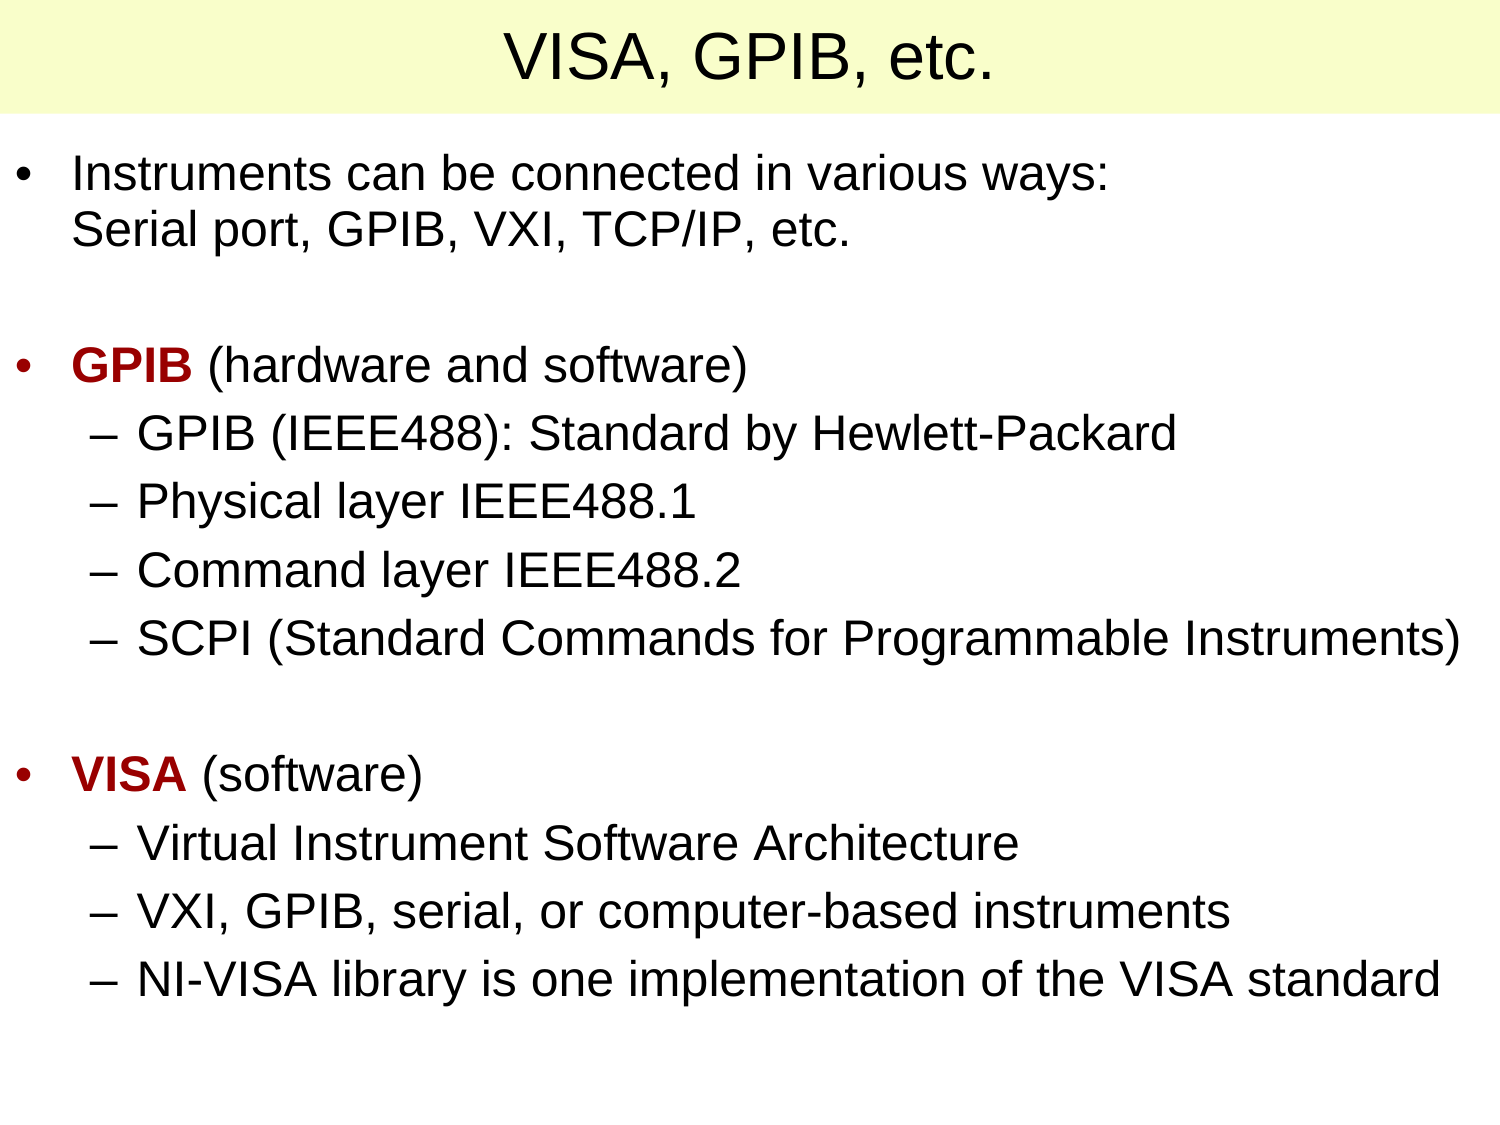

# VISA, GPIB, etc.
Instruments can be connected in various ways:
Serial port, GPIB, VXI, TCP/IP, etc.
GPIB (hardware and software)
GPIB (IEEE488): Standard by Hewlett-Packard
Physical layer IEEE488.1
Command layer IEEE488.2
SCPI (Standard Commands for Programmable Instruments)
VISA (software)
Virtual Instrument Software Architecture
VXI, GPIB, serial, or computer-based instruments
NI-VISA library is one implementation of the VISA standard